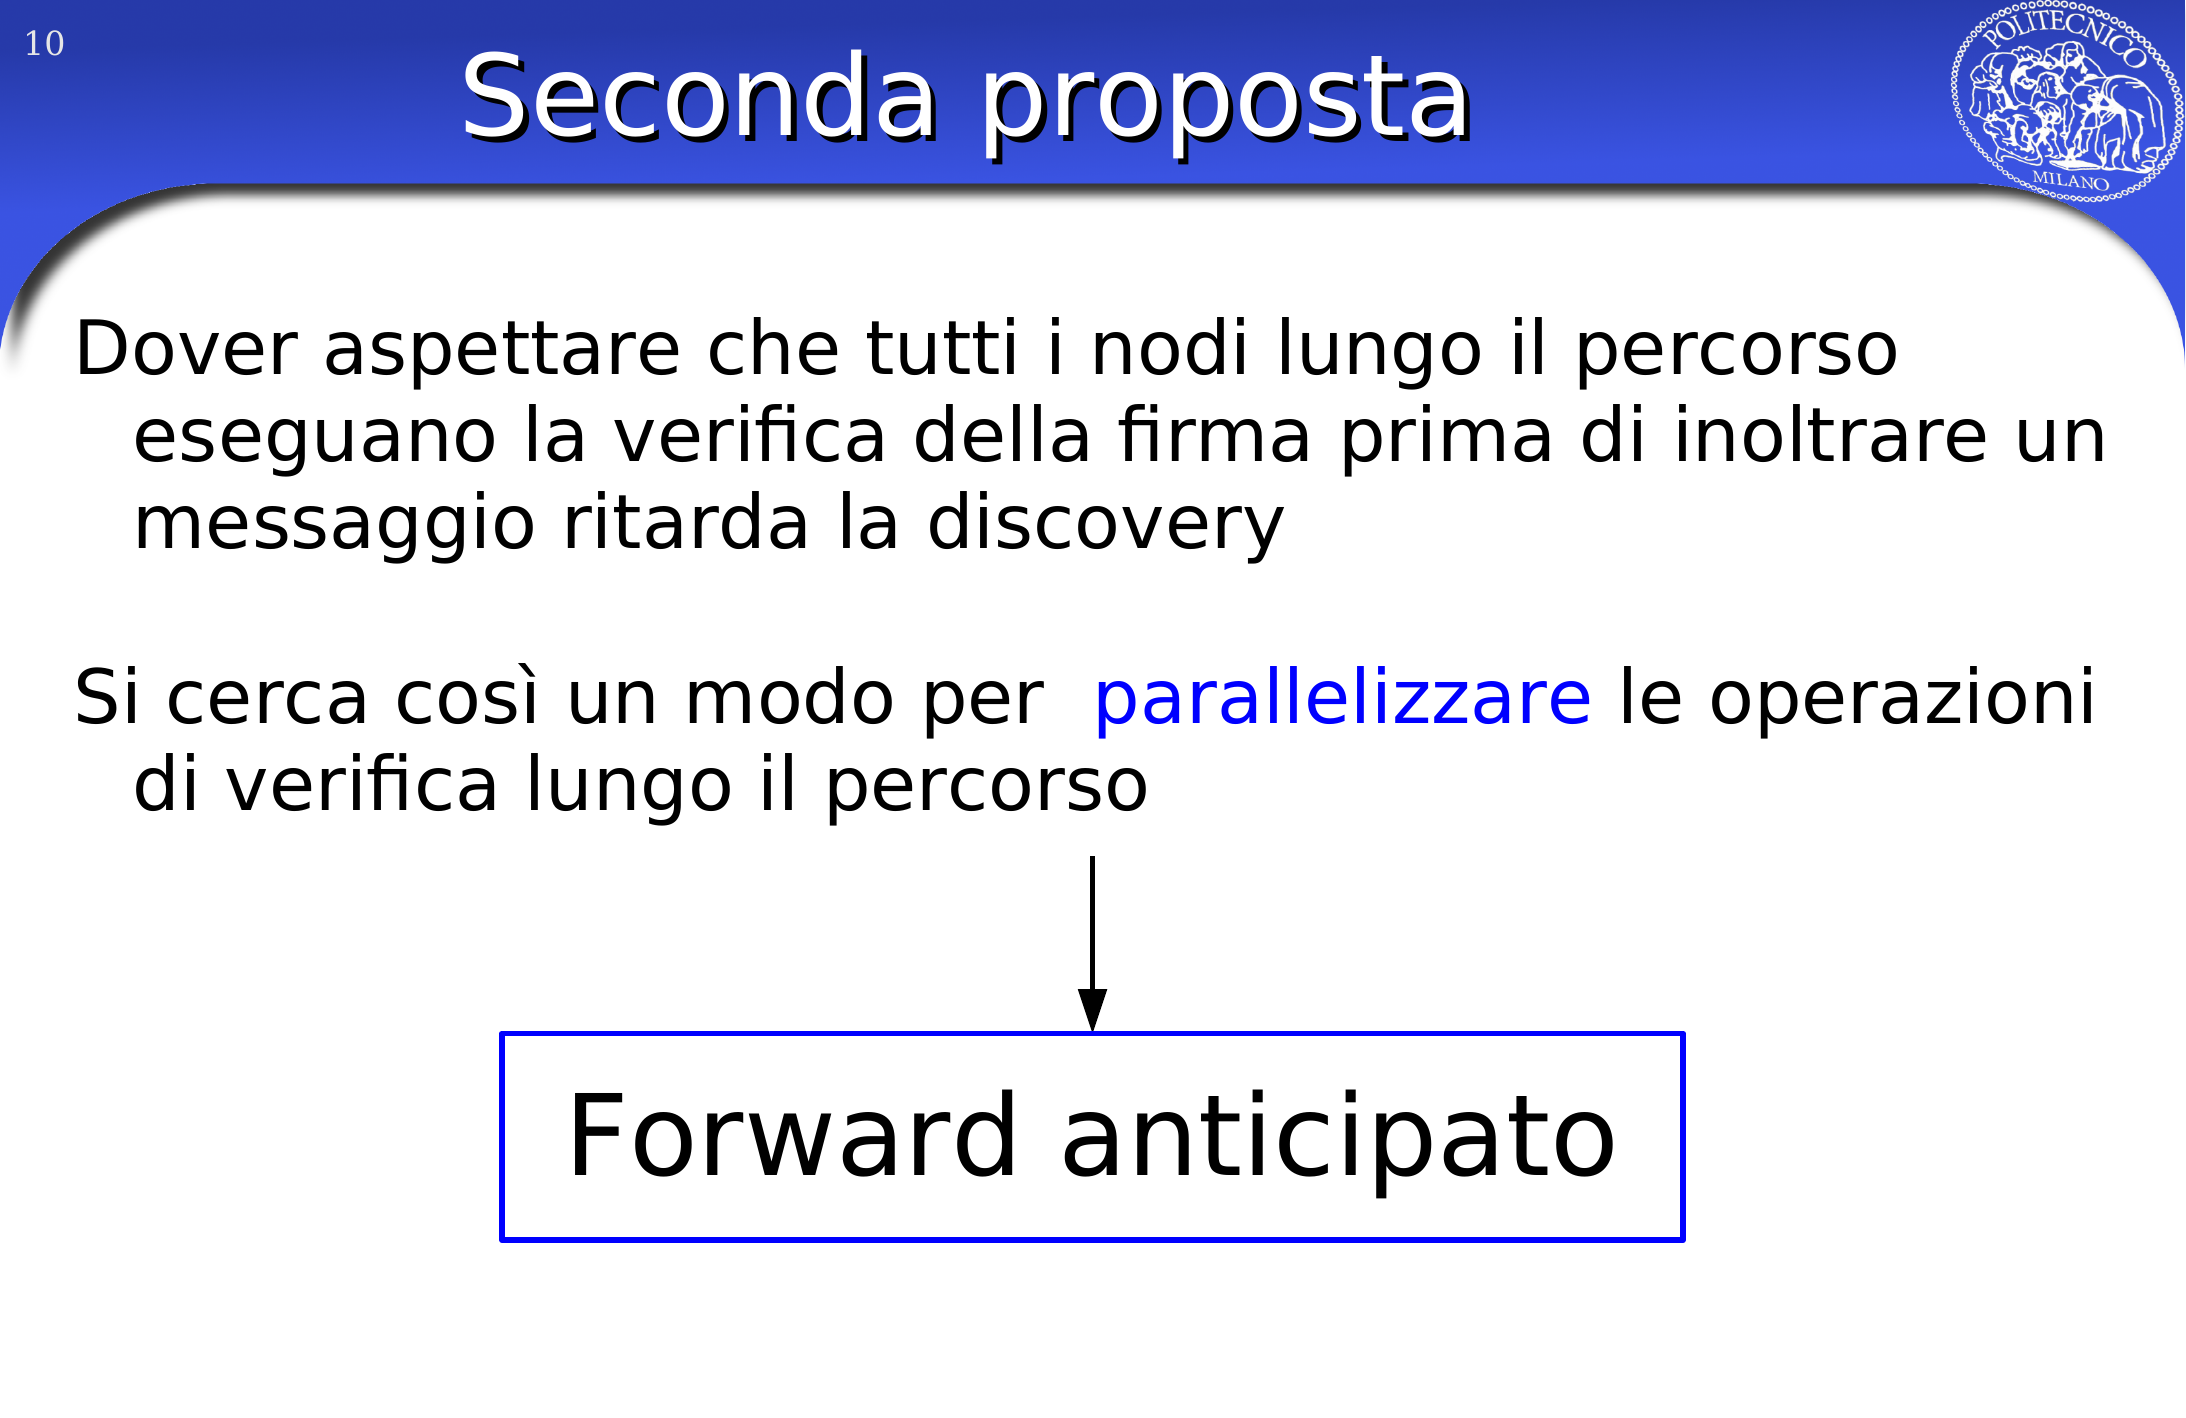

10
# Seconda proposta
Dover aspettare che tutti i nodi lungo il percorso eseguano la verifica della firma prima di inoltrare un messaggio ritarda la discovery
Si cerca così un modo per parallelizzare le operazioni di verifica lungo il percorso
Forward anticipato